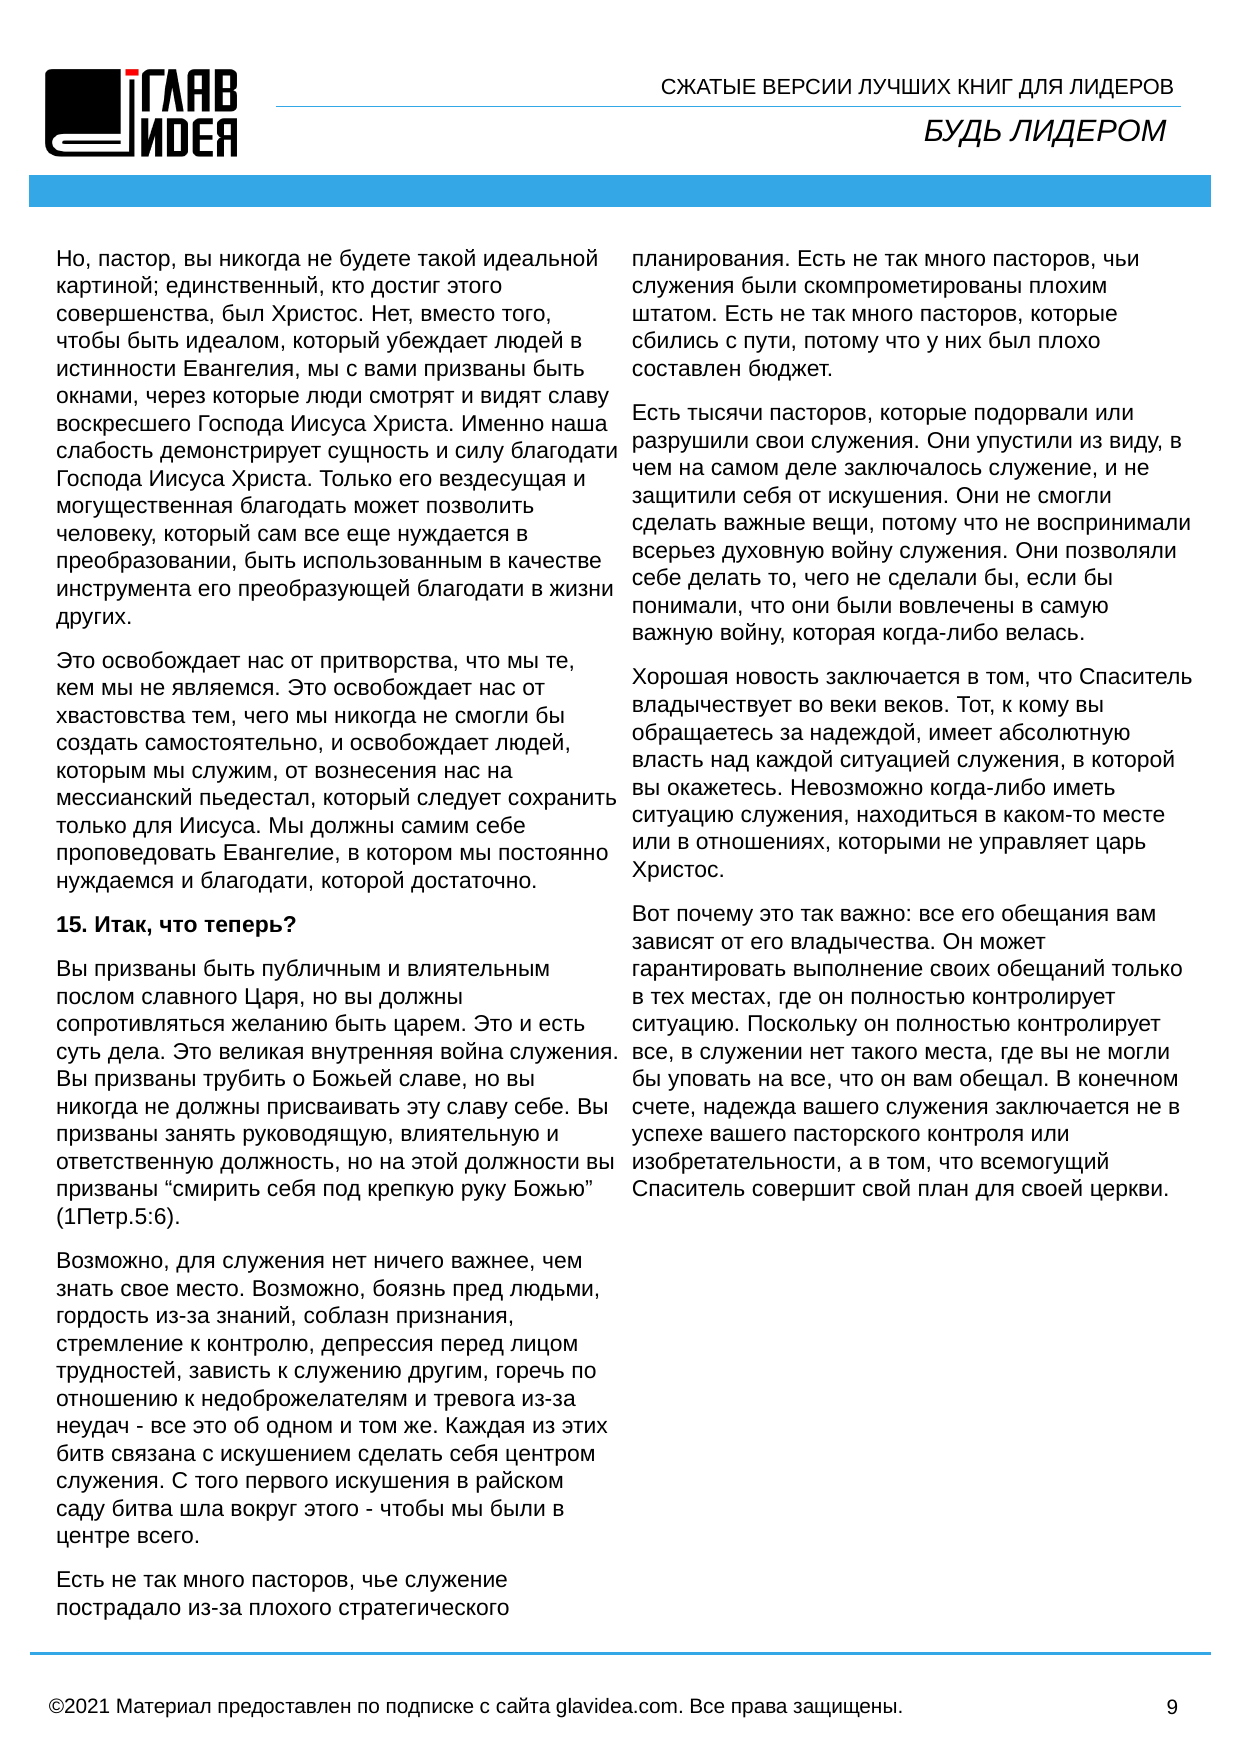

# СЖАТЫЕ ВЕРСИИ ЛУЧШИХ КНИГ ДЛЯ ЛИДЕРОВ
БУДЬ ЛИДЕРОМ
Но, пастор, вы никогда не будете такой идеальной картиной; единственный, кто достиг этого совершенства, был Христос. Нет, вместо того, чтобы быть идеалом, который убеждает людей в истинности Евангелия, мы с вами призваны быть окнами, через которые люди смотрят и видят славу воскресшего Господа Иисуса Христа. Именно наша слабость демонстрирует сущность и силу благодати Господа Иисуса Христа. Только его вездесущая и могущественная благодать может позволить человеку, который сам все еще нуждается в преобразовании, быть использованным в качестве инструмента его преобразующей благодати в жизни других.
Это освобождает нас от притворства, что мы те, кем мы не являемся. Это освобождает нас от хвастовства тем, чего мы никогда не смогли бы создать самостоятельно, и освобождает людей, которым мы служим, от вознесения нас на мессианский пьедестал, который следует сохранить только для Иисуса. Мы должны самим себе проповедовать Евангелие, в котором мы постоянно нуждаемся и благодати, которой достаточно.
15. Итак, что теперь?
Вы призваны быть публичным и влиятельным послом славного Царя, но вы должны сопротивляться желанию быть царем. Это и есть суть дела. Это великая внутренняя война служения. Вы призваны трубить о Божьей славе, но вы никогда не должны присваивать эту славу себе. Вы призваны занять руководящую, влиятельную и ответственную должность, но на этой должности вы призваны “смирить себя под крепкую руку Божью” (1Петр.5:6).
Возможно, для служения нет ничего важнее, чем знать свое место. Возможно, боязнь пред людьми, гордость из-за знаний, соблазн признания, стремление к контролю, депрессия перед лицом трудностей, зависть к служению другим, горечь по отношению к недоброжелателям и тревога из-за неудач - все это об одном и том же. Каждая из этих битв связана с искушением сделать себя центром служения. С того первого искушения в райском саду битва шла вокруг этого - чтобы мы были в центре всего.
Есть не так много пасторов, чье служение пострадало из-за плохого стратегического планирования. Есть не так много пасторов, чьи служения были скомпрометированы плохим штатом. Есть не так много пасторов, которые сбились с пути, потому что у них был плохо составлен бюджет.
Есть тысячи пасторов, которые подорвали или разрушили свои служения. Они упустили из виду, в чем на самом деле заключалось служение, и не защитили себя от искушения. Они не смогли сделать важные вещи, потому что не воспринимали всерьез духовную войну служения. Они позволяли себе делать то, чего не сделали бы, если бы понимали, что они были вовлечены в самую важную войну, которая когда-либо велась.
Хорошая новость заключается в том, что Спаситель владычествует во веки веков. Тот, к кому вы обращаетесь за надеждой, имеет абсолютную власть над каждой ситуацией служения, в которой вы окажетесь. Невозможно когда-либо иметь ситуацию служения, находиться в каком-то месте или в отношениях, которыми не управляет царь Христос.
Вот почему это так важно: все его обещания вам зависят от его владычества. Он может гарантировать выполнение своих обещаний только в тех местах, где он полностью контролирует ситуацию. Поскольку он полностью контролирует все, в служении нет такого места, где вы не могли бы уповать на все, что он вам обещал. В конечном счете, надежда вашего служения заключается не в успехе вашего пасторского контроля или изобретательности, а в том, что всемогущий Спаситель совершит свой план для своей церкви.
©2021 Материал предоставлен по подписке с сайта glavidea.com. Все права защищены.
9